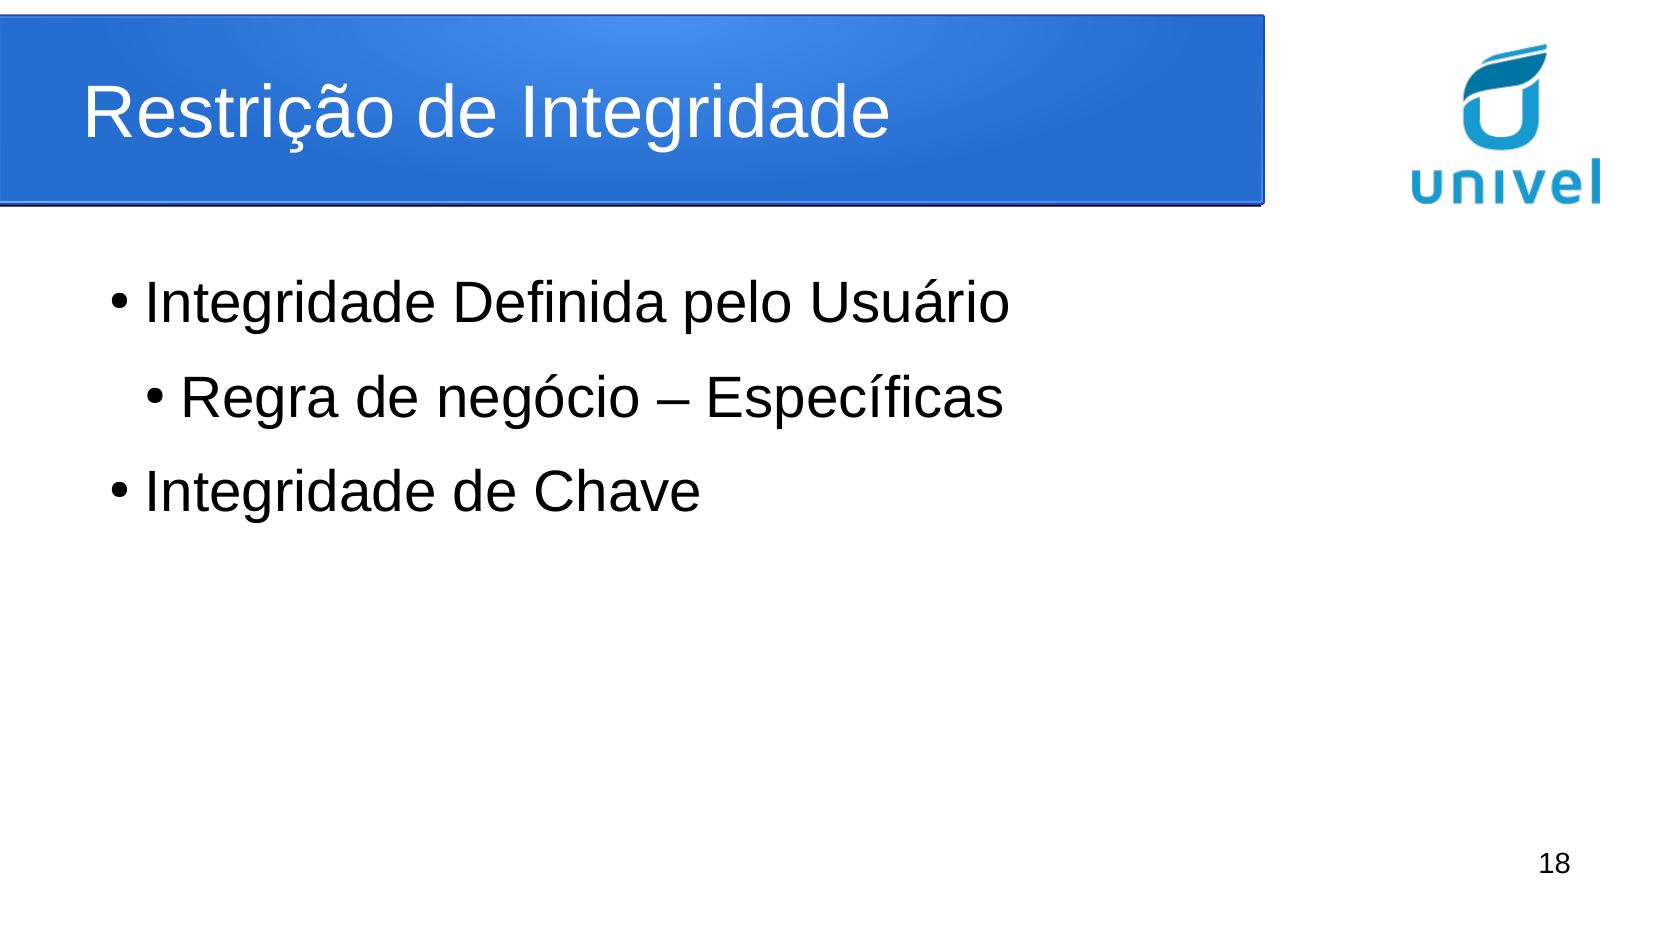

# Restrição de Integridade
Integridade Definida pelo Usuário
Regra de negócio – Específicas
Integridade de Chave
18